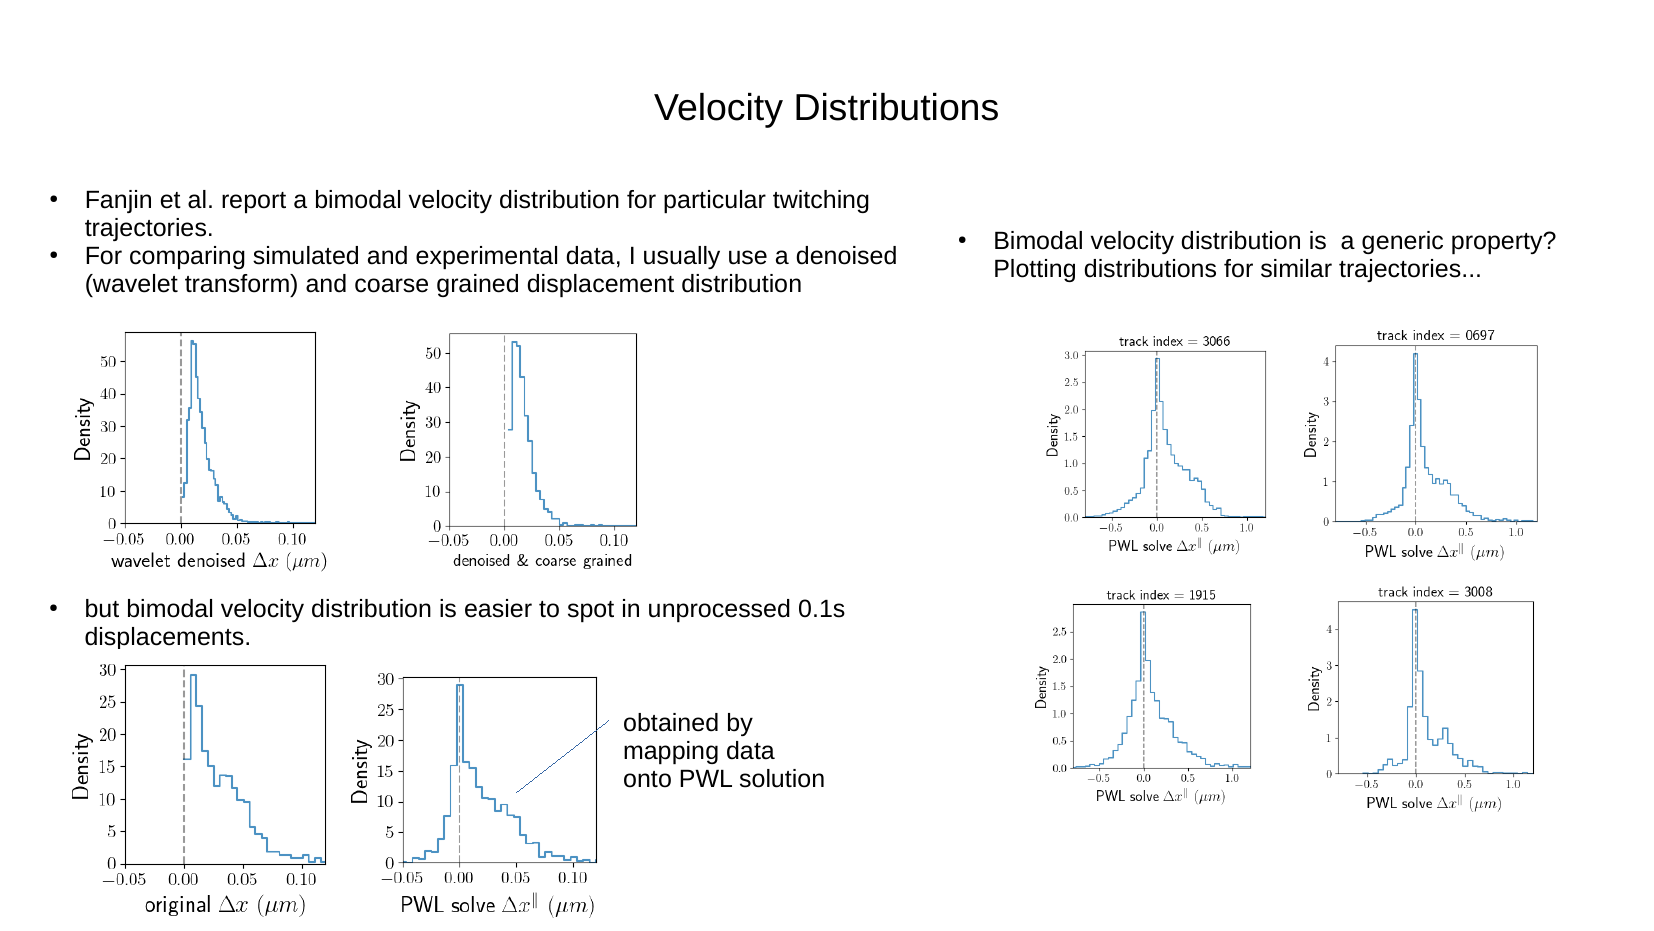

# Velocity Distributions
Fanjin et al. report a bimodal velocity distribution for particular twitching trajectories.
For comparing simulated and experimental data, I usually use a denoised (wavelet transform) and coarse grained displacement distribution
Bimodal velocity distribution is a generic property? Plotting distributions for similar trajectories...
but bimodal velocity distribution is easier to spot in unprocessed 0.1s displacements.
obtained by mapping data onto PWL solution